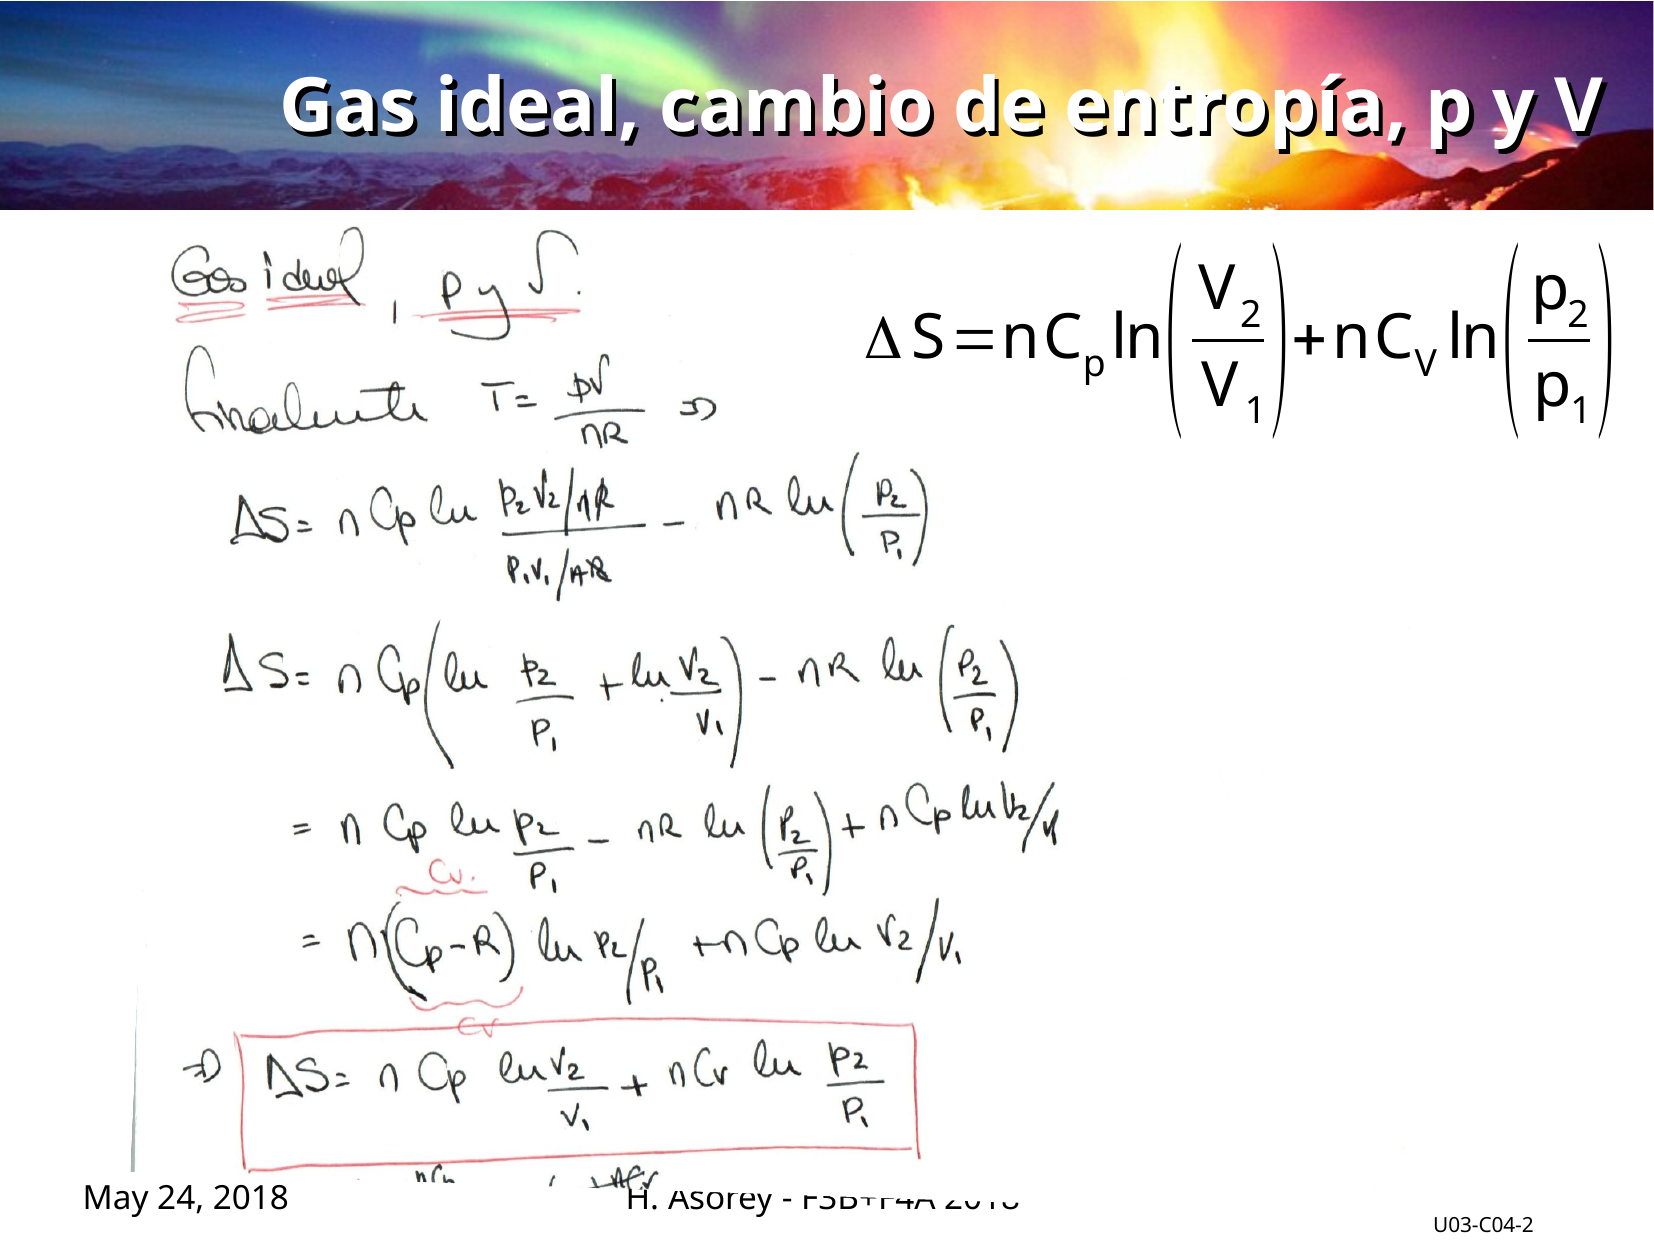

# Gas ideal, cambio de entropía, p y V
		U03-C04-2
May 24, 2018
H. Asorey - F3B+F4A 2018
13